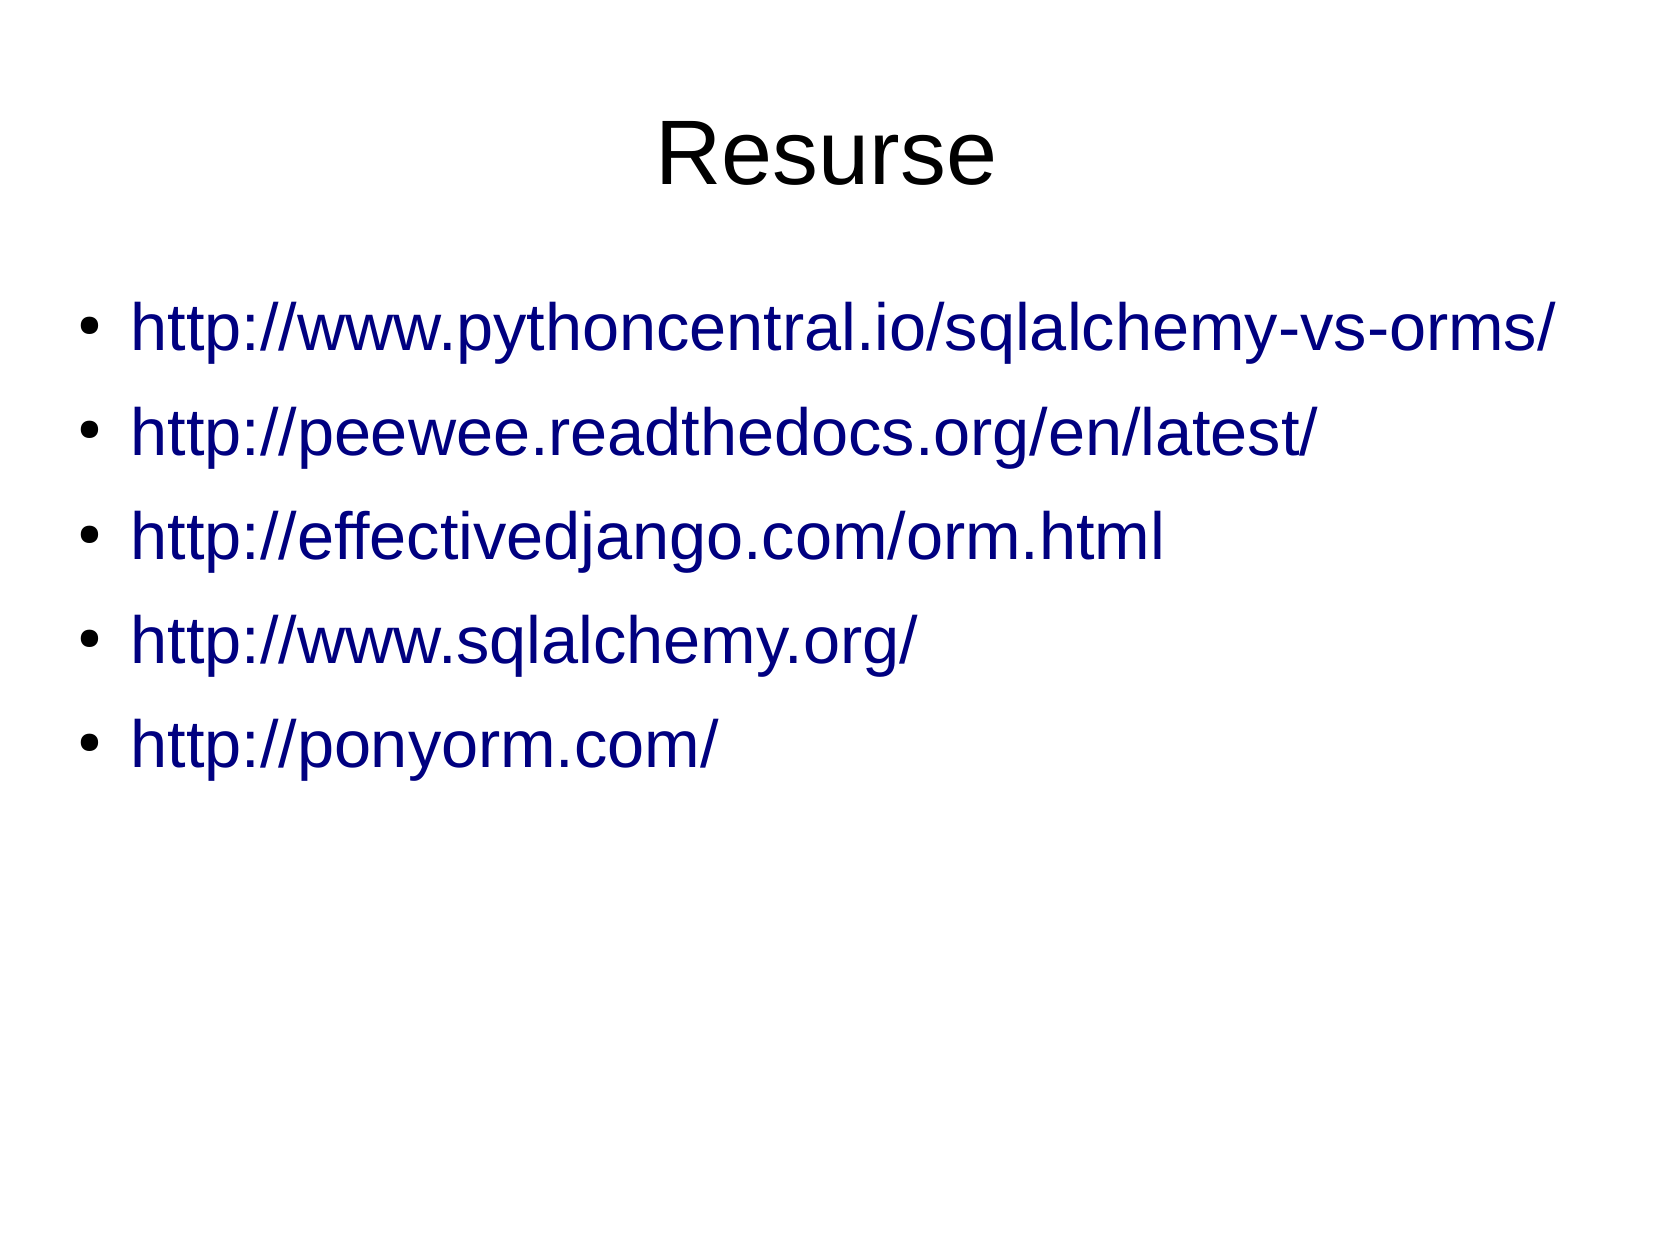

# Resurse
http://www.pythoncentral.io/sqlalchemy-vs-orms/
http://peewee.readthedocs.org/en/latest/
http://effectivedjango.com/orm.html
http://www.sqlalchemy.org/
http://ponyorm.com/